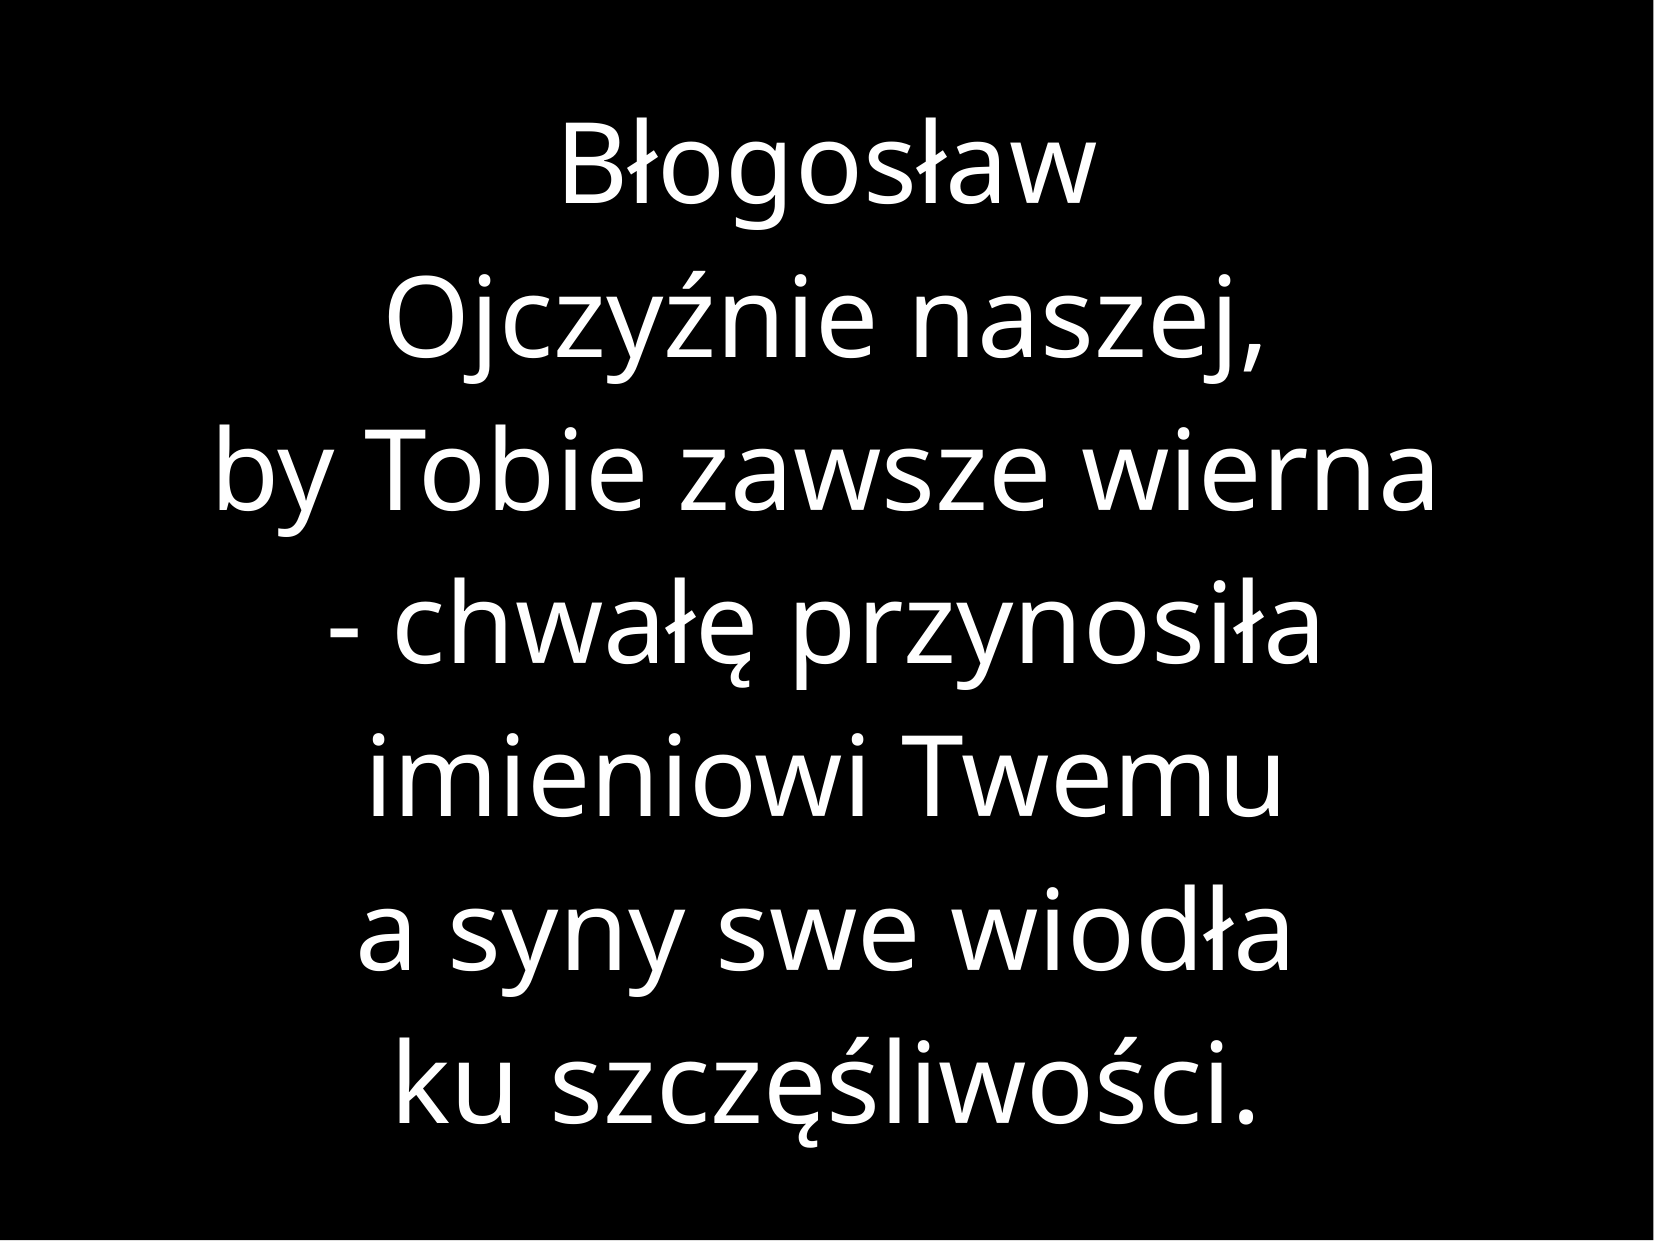

# Błogosław Ojczyźnie naszej, by Tobie zawsze wierna - chwałę przynosiła imieniowi Twemu a syny swe wiodła ku szczęśliwości.